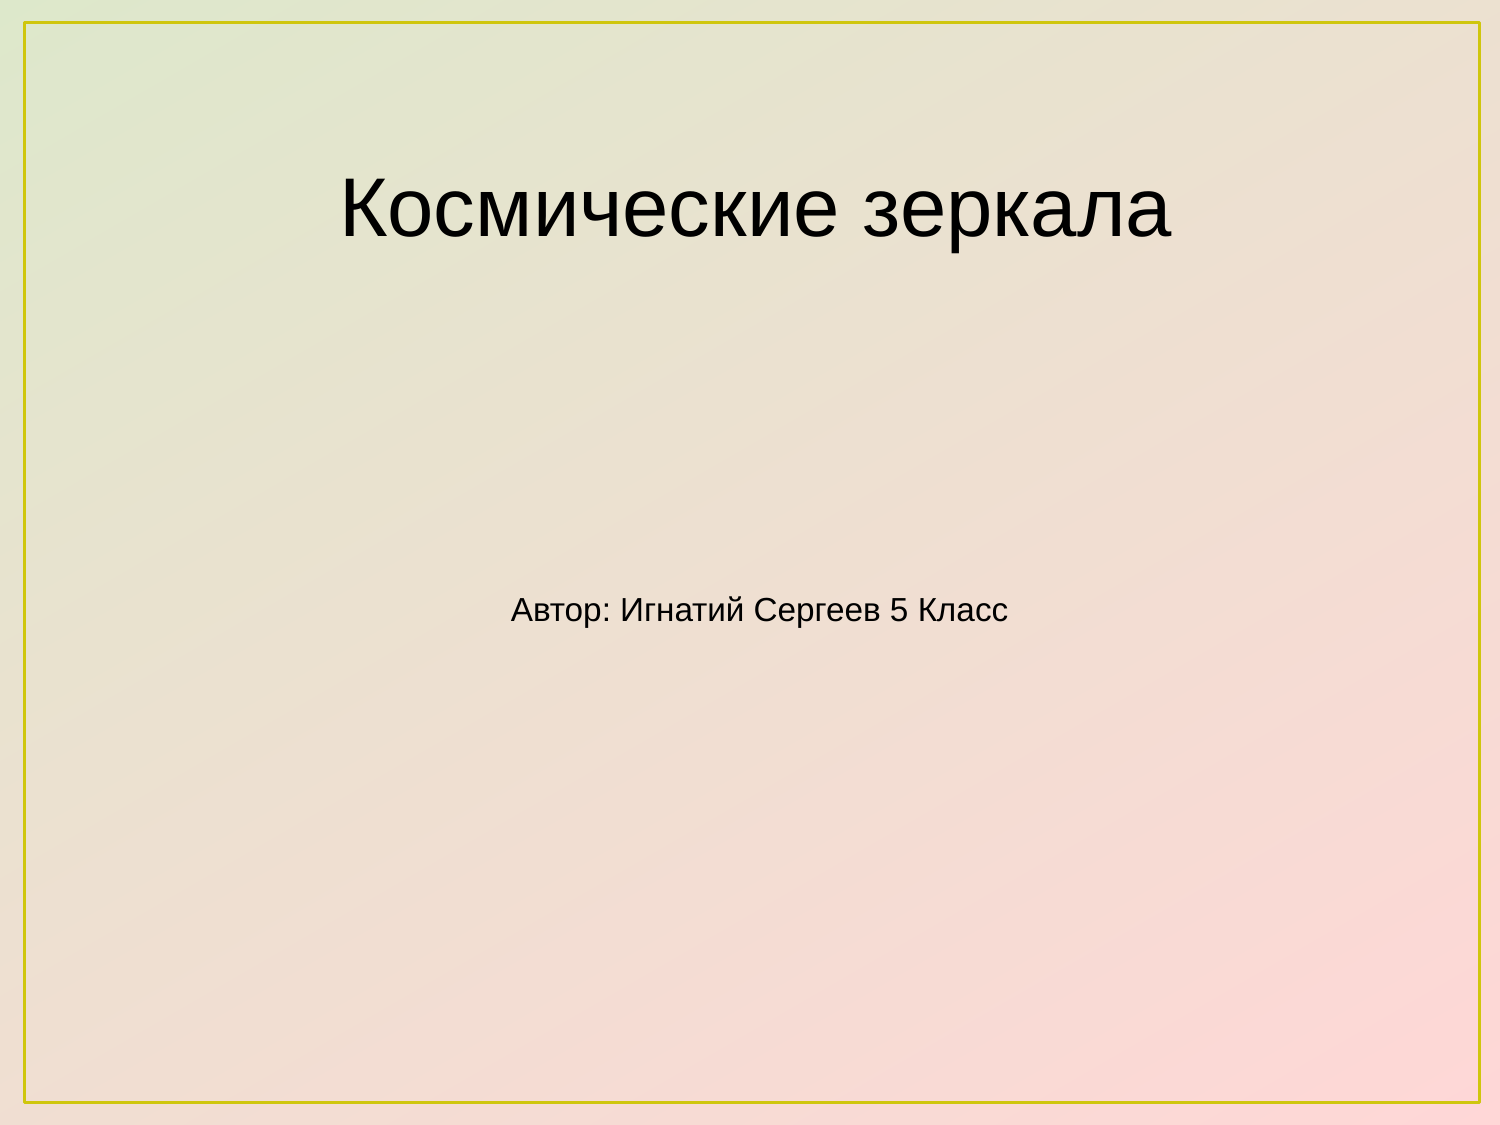

Космические зеркала
Автор: Игнатий Сергеев 5 Класс